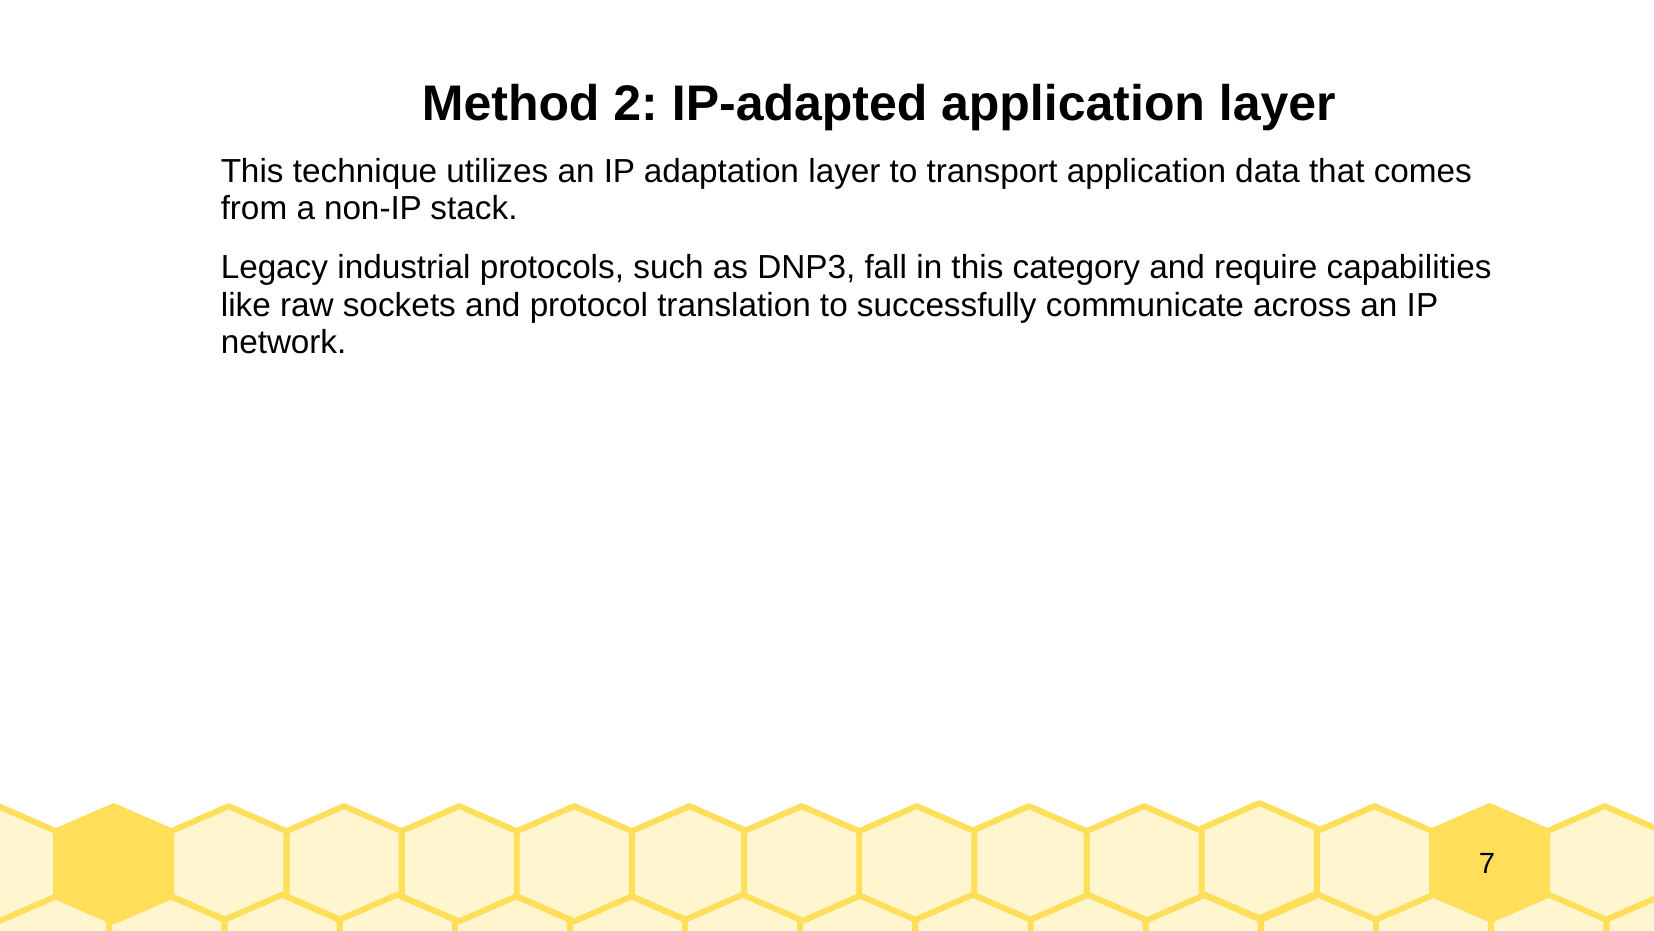

# Method 2: IP-adapted application layer
This technique utilizes an IP adaptation layer to transport application data that comes from a non-IP stack.
Legacy industrial protocols, such as DNP3, fall in this category and require capabilities like raw sockets and protocol translation to successfully communicate across an IP network.